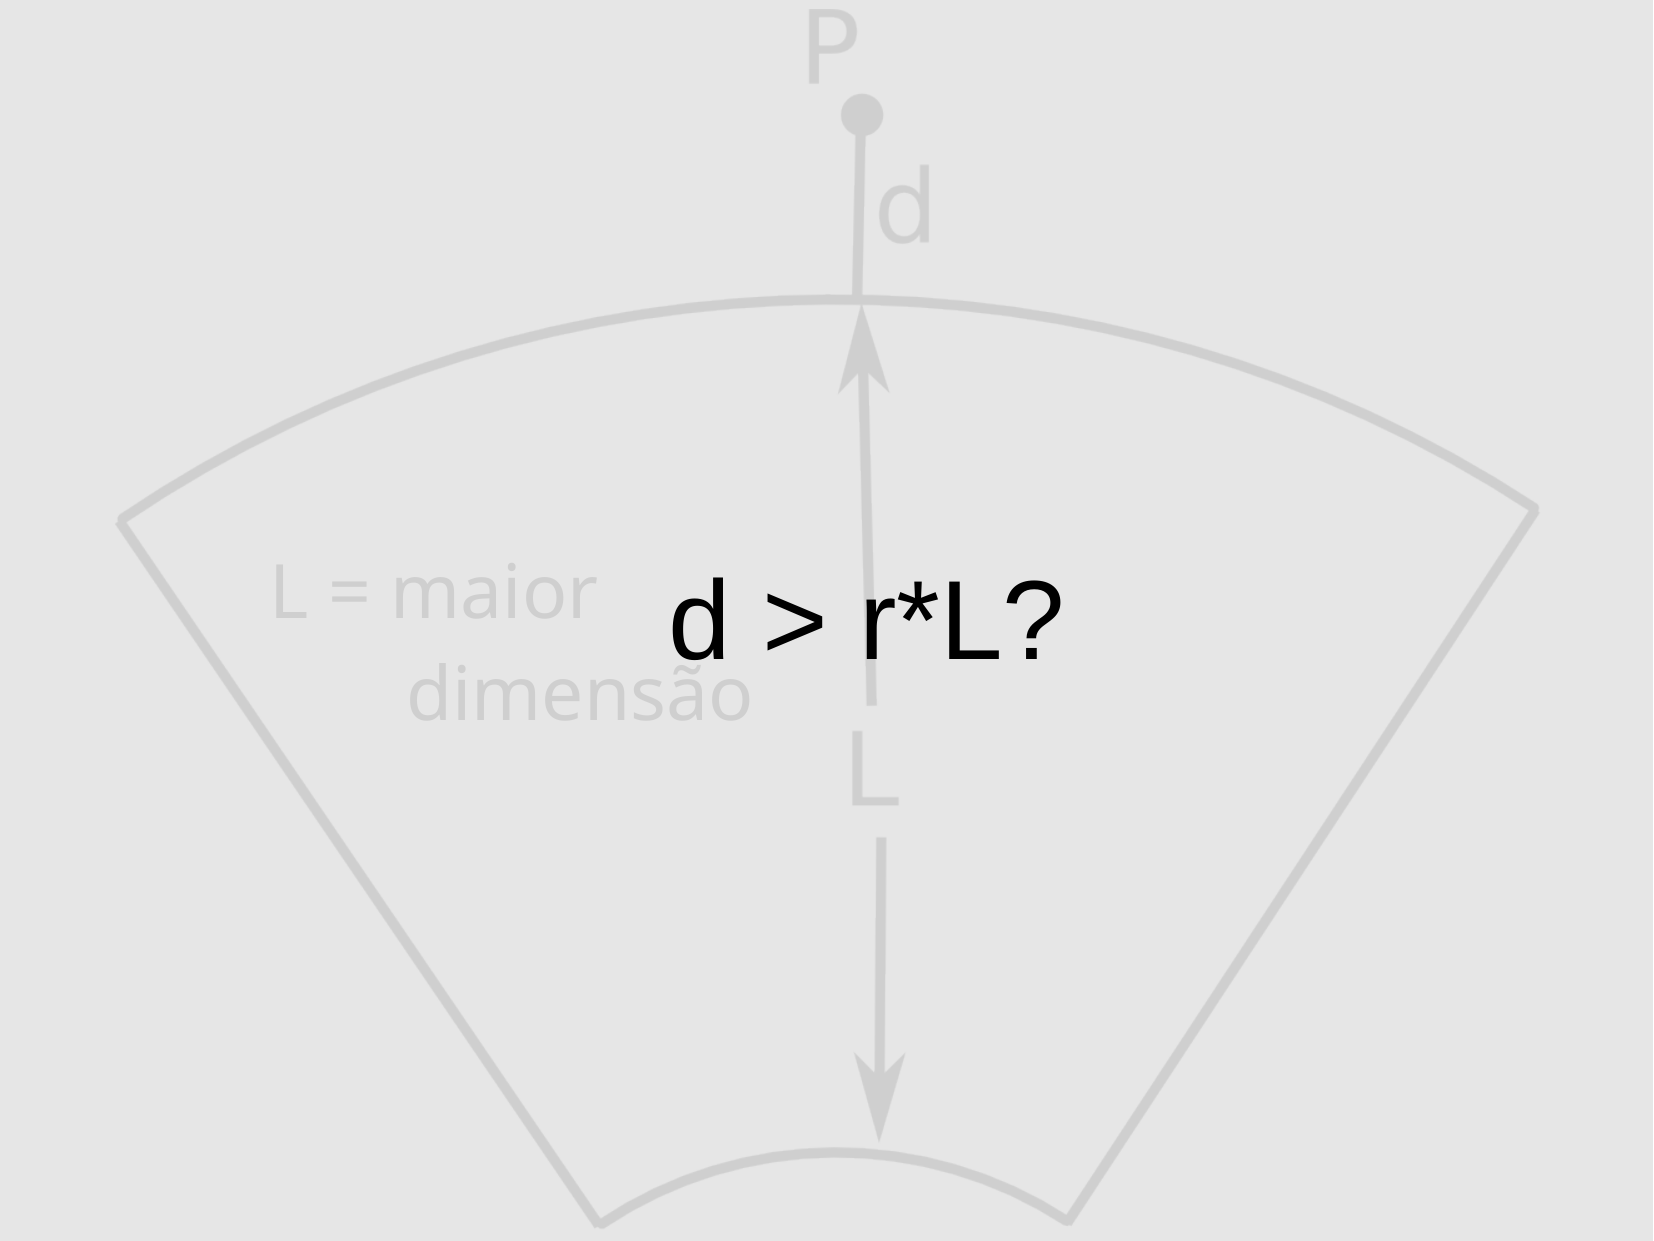

L = maior
 dimensão
d > r*L?